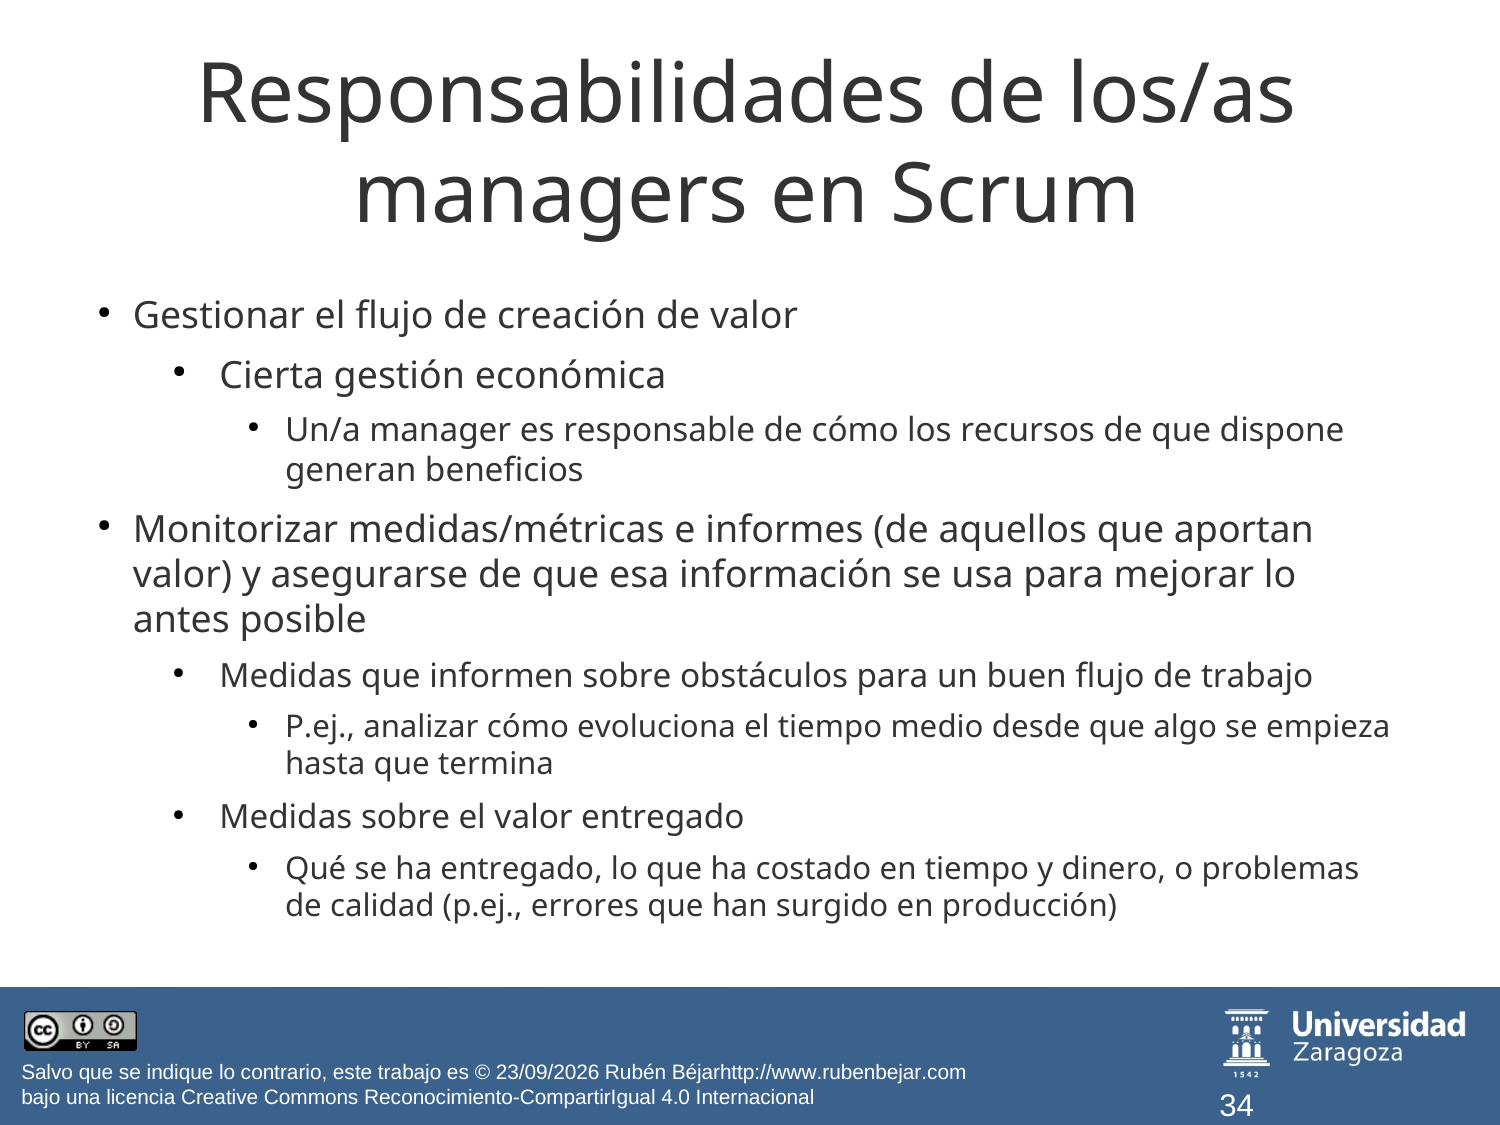

# Responsabilidades de los/as managers en Scrum
Gestionar el flujo de creación de valor
Cierta gestión económica
Un/a manager es responsable de cómo los recursos de que dispone generan beneficios
Monitorizar medidas/métricas e informes (de aquellos que aportan valor) y asegurarse de que esa información se usa para mejorar lo antes posible
Medidas que informen sobre obstáculos para un buen flujo de trabajo
P.ej., analizar cómo evoluciona el tiempo medio desde que algo se empieza hasta que termina
Medidas sobre el valor entregado
Qué se ha entregado, lo que ha costado en tiempo y dinero, o problemas de calidad (p.ej., errores que han surgido en producción)